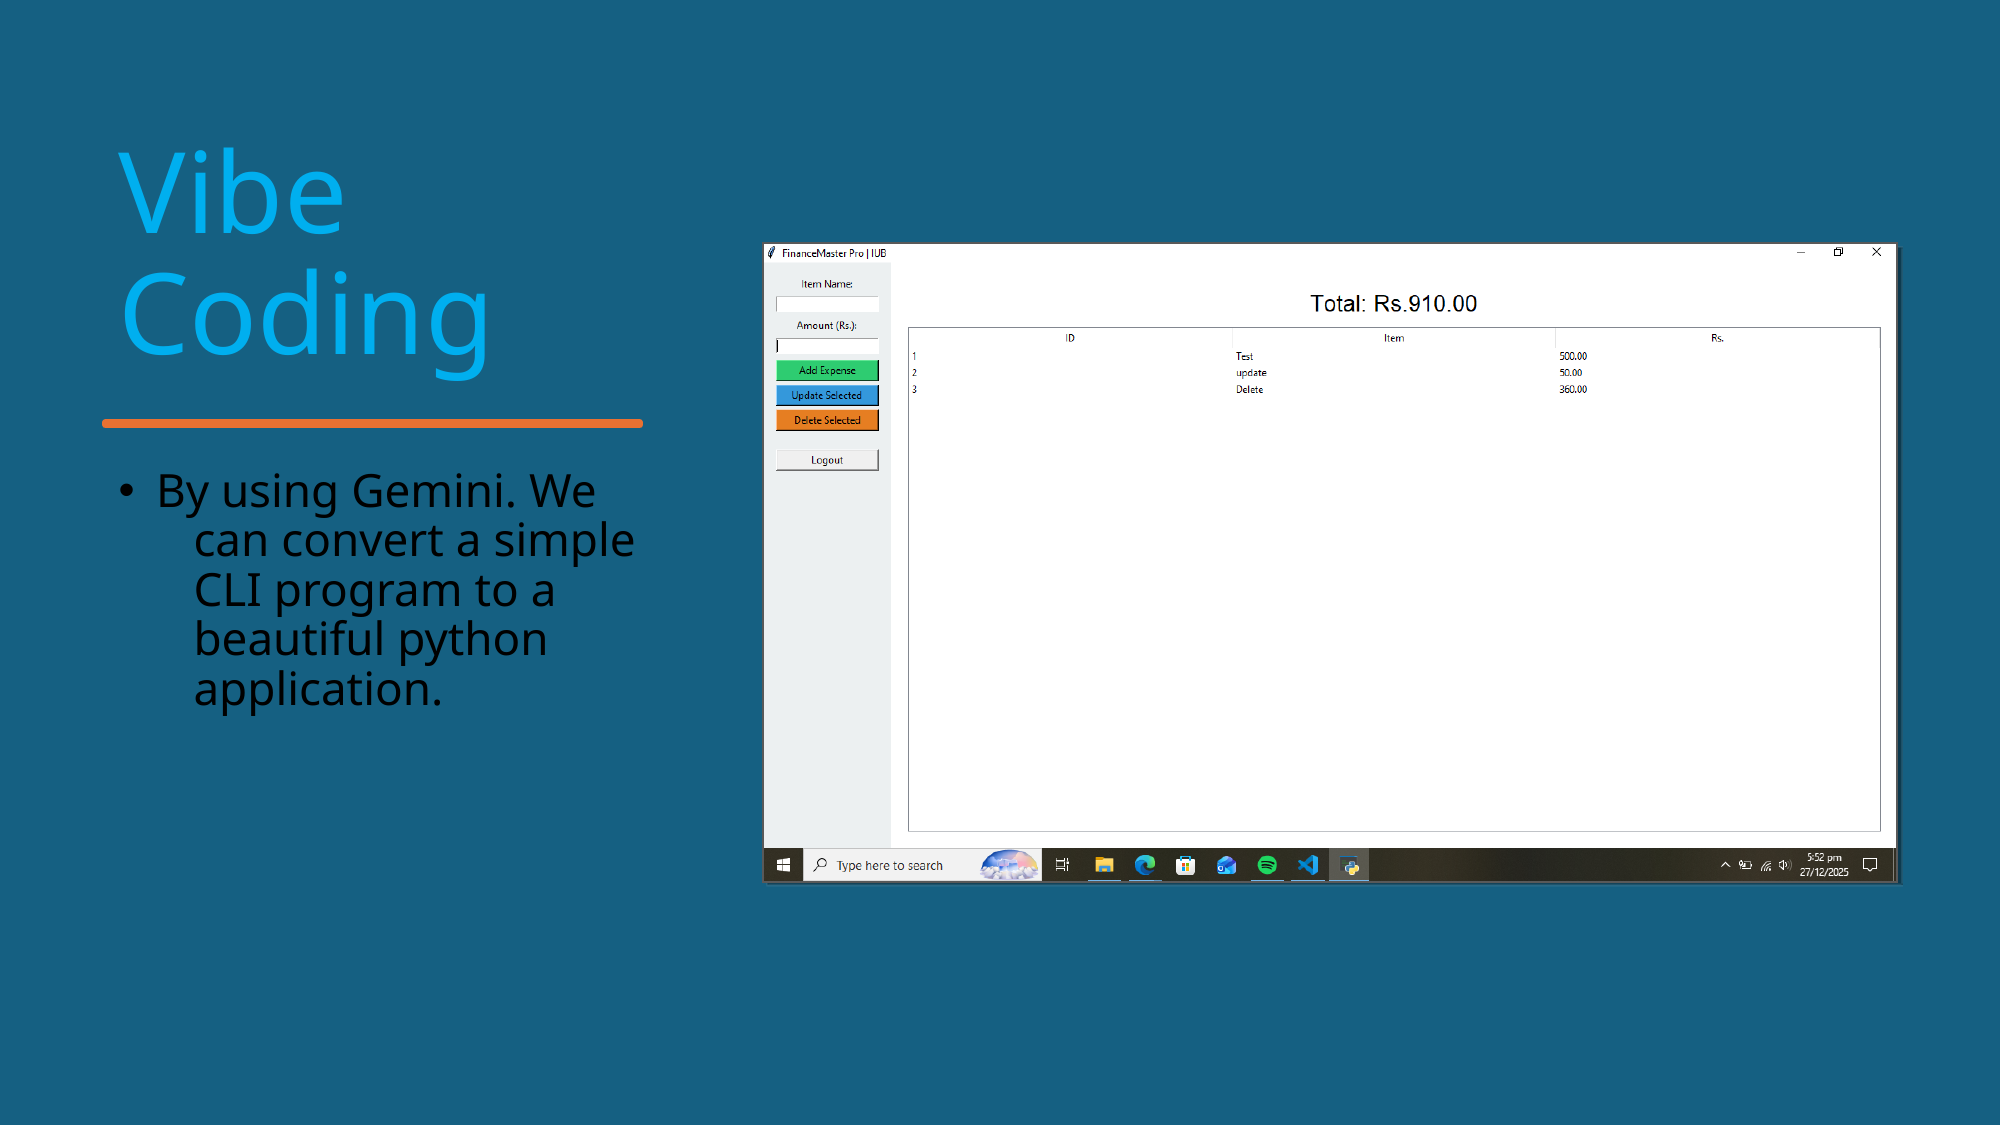

# Vibe Coding
By using Gemini. We can convert a simple CLI program to a beautiful python application.